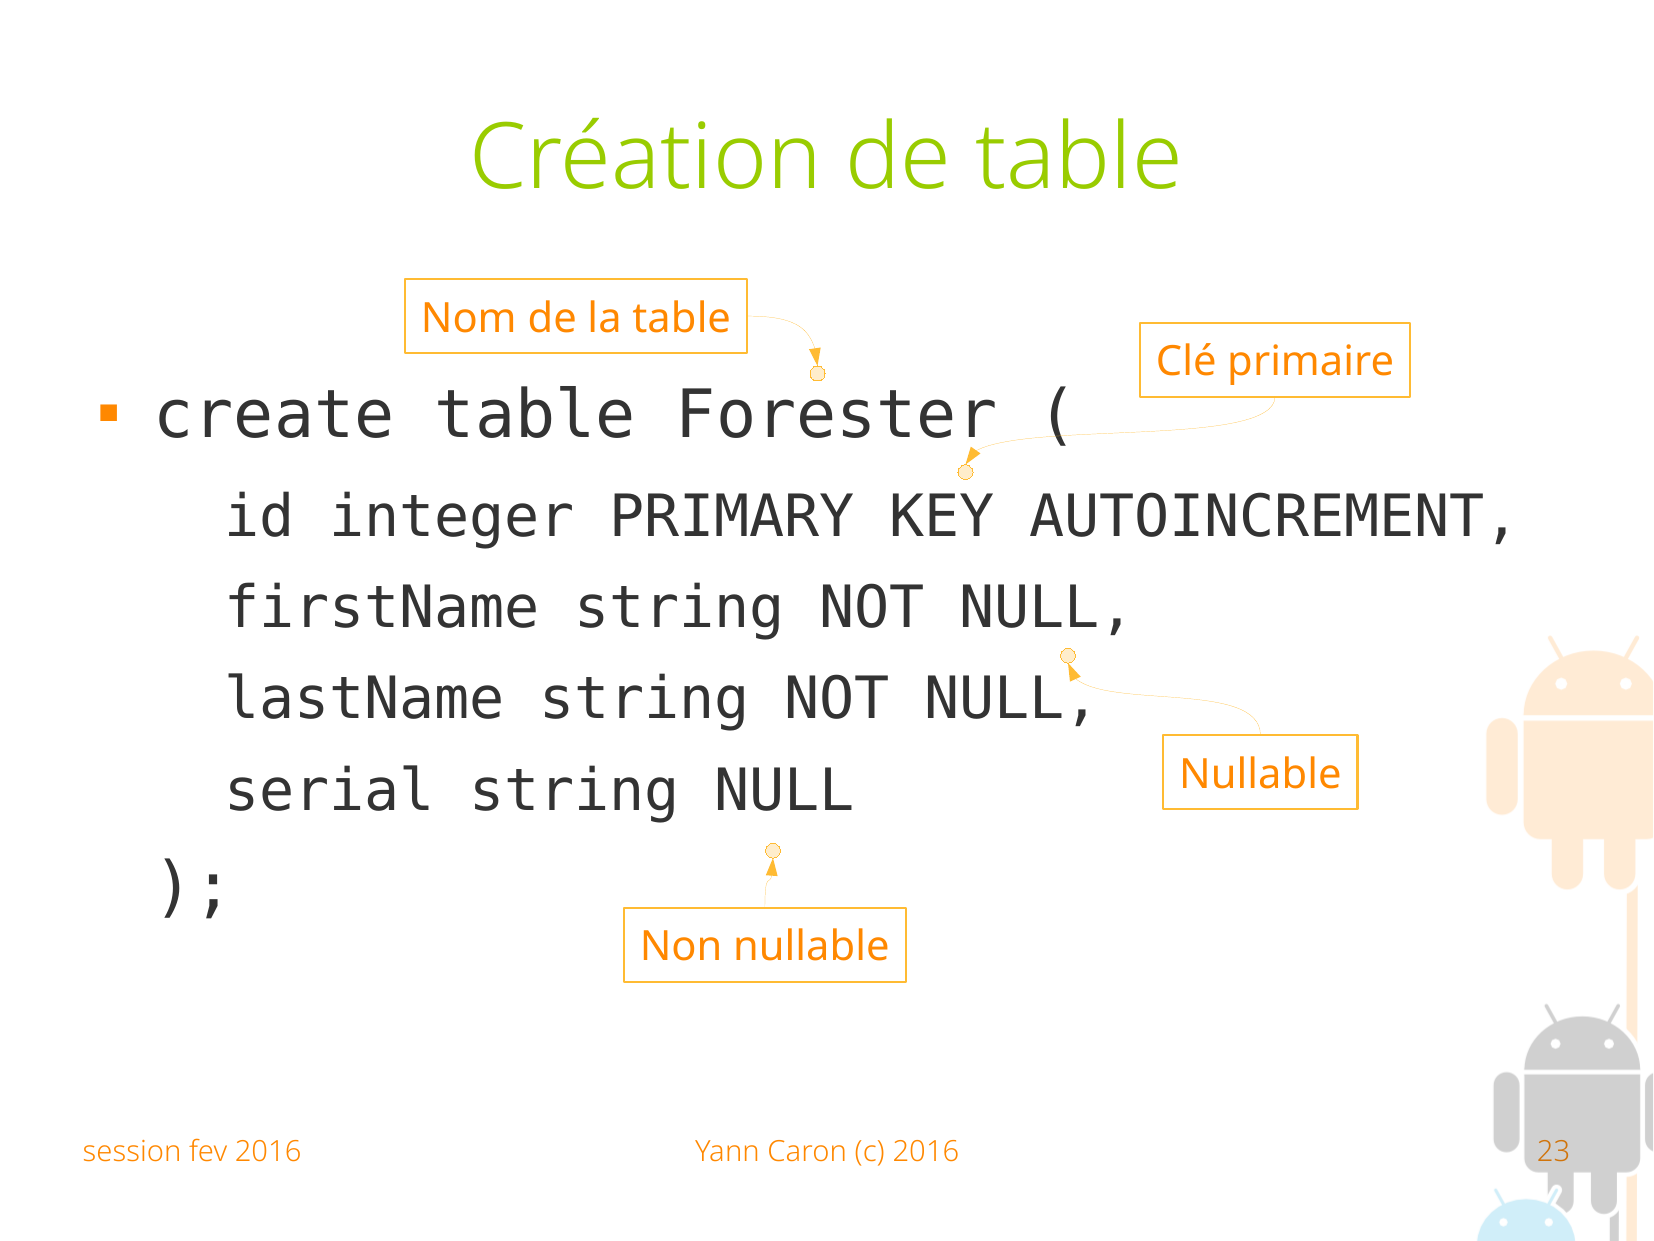

# Création de table
Nom de la table
Clé primaire
create table Forester (
id integer PRIMARY KEY AUTOINCREMENT,
firstName string NOT NULL,
lastName string NOT NULL,
serial string NULL
);
Nullable
Non nullable
session fev 2016
Yann Caron (c) 2016
23